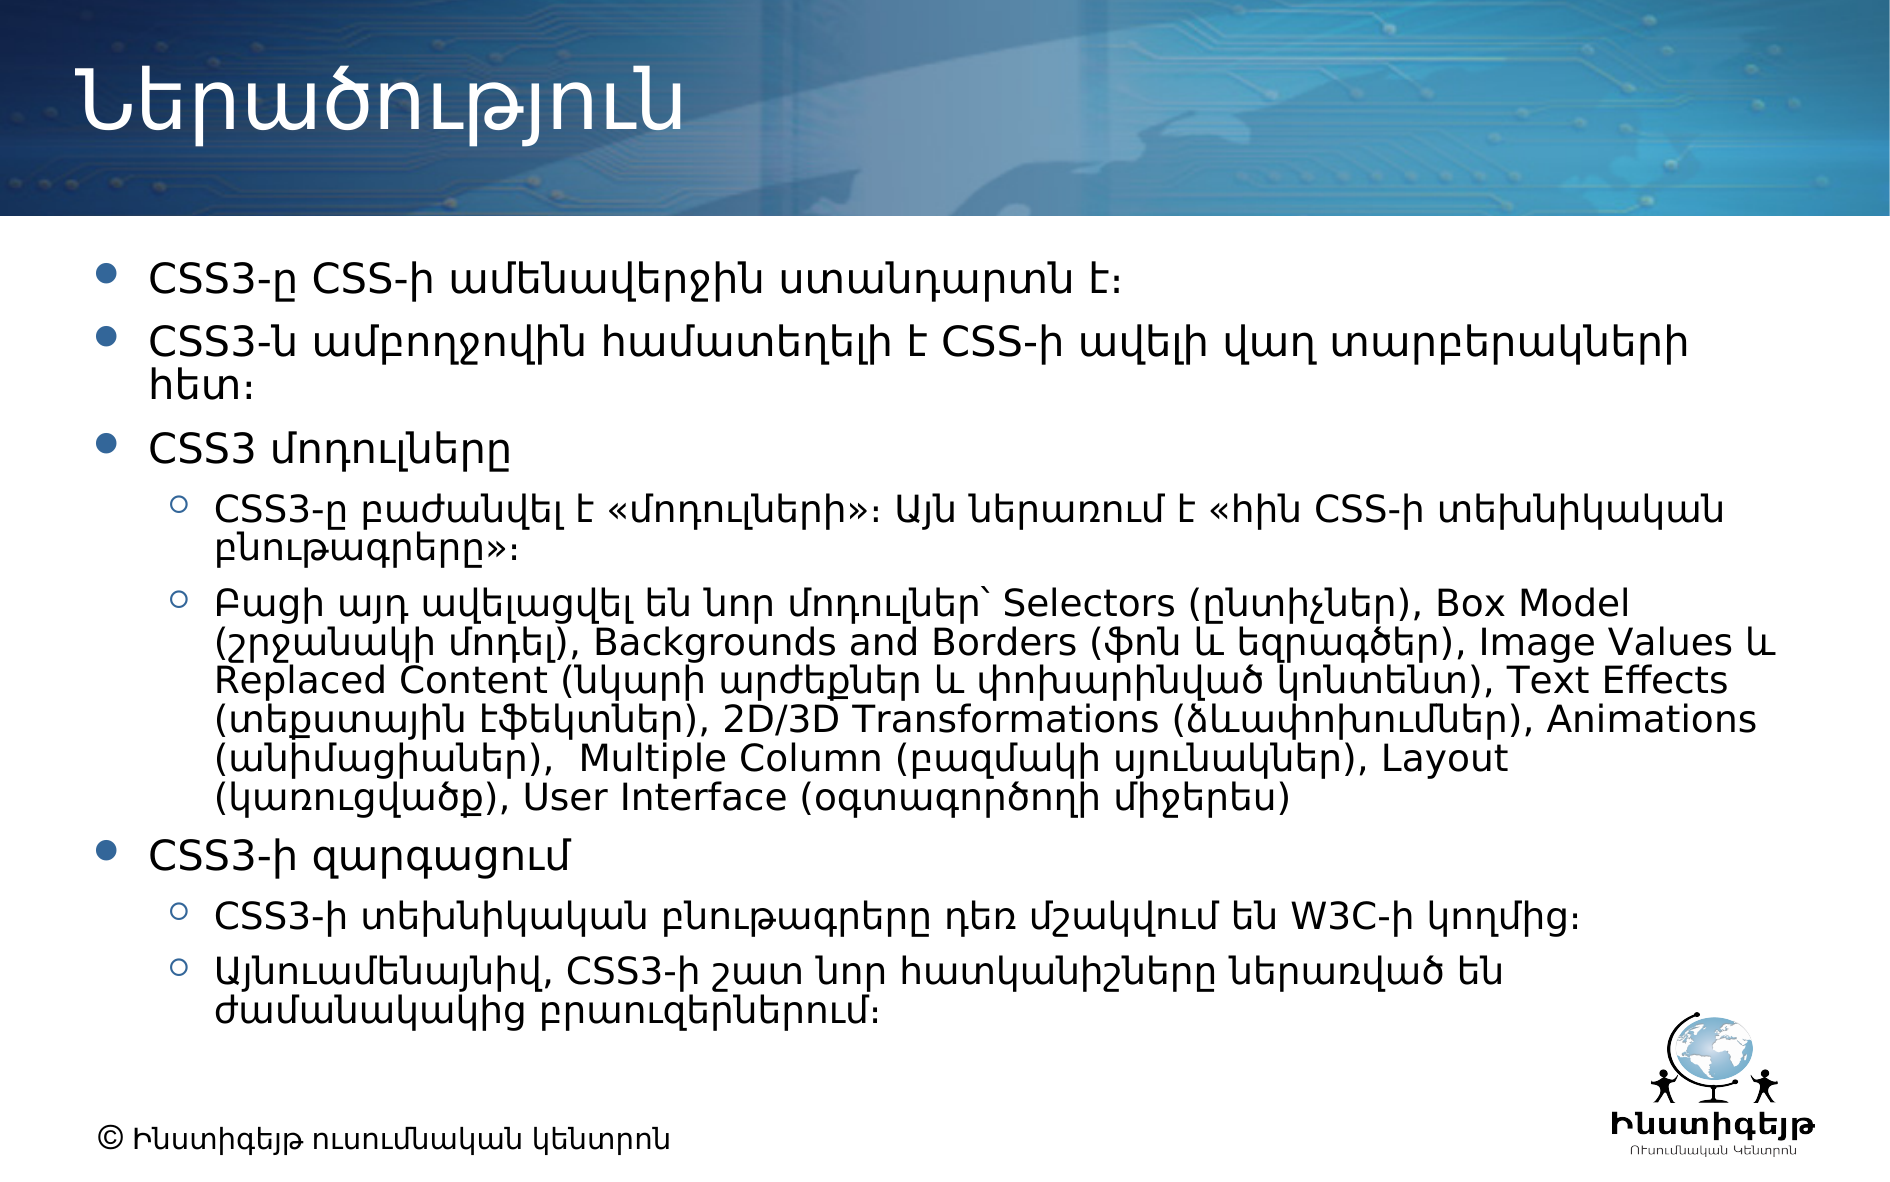

Ներածություն
# CSS3-ը CSS-ի ամենավերջին ստանդարտն է։
CSS3-ն ամբողջովին համատեղելի է CSS-ի ավելի վաղ տարբերակների հետ։
CSS3 մոդուլները
CSS3-ը բաժանվել է «մոդուլների»։ Այն ներառում է «հին CSS-ի տեխնիկական բնութագրերը»։
Բացի այդ ավելացվել են նոր մոդուլներ՝ Selectors (ընտիչներ), Box Model (շրջանակի մոդել), Backgrounds and Borders (ֆոն և եզրագծեր), Image Values և Replaced Content (նկարի արժեքներ և փոխարինված կոնտենտ), Text Effects (տեքստային էֆեկտներ), 2D/3D Transformations (ձևափոխումներ), Animations (անիմացիաներ), Multiple Column (բազմակի սյունակներ), Layout (կառուցվածք), User Interface (օգտագործողի միջերես)
CSS3-ի զարգացում
CSS3-ի տեխնիկական բնութագրերը դեռ մշակվում են W3C-ի կողմից։
Այնուամենայնիվ, CSS3-ի շատ նոր հատկանիշները ներառված են ժամանակակից բրաուզերներում։